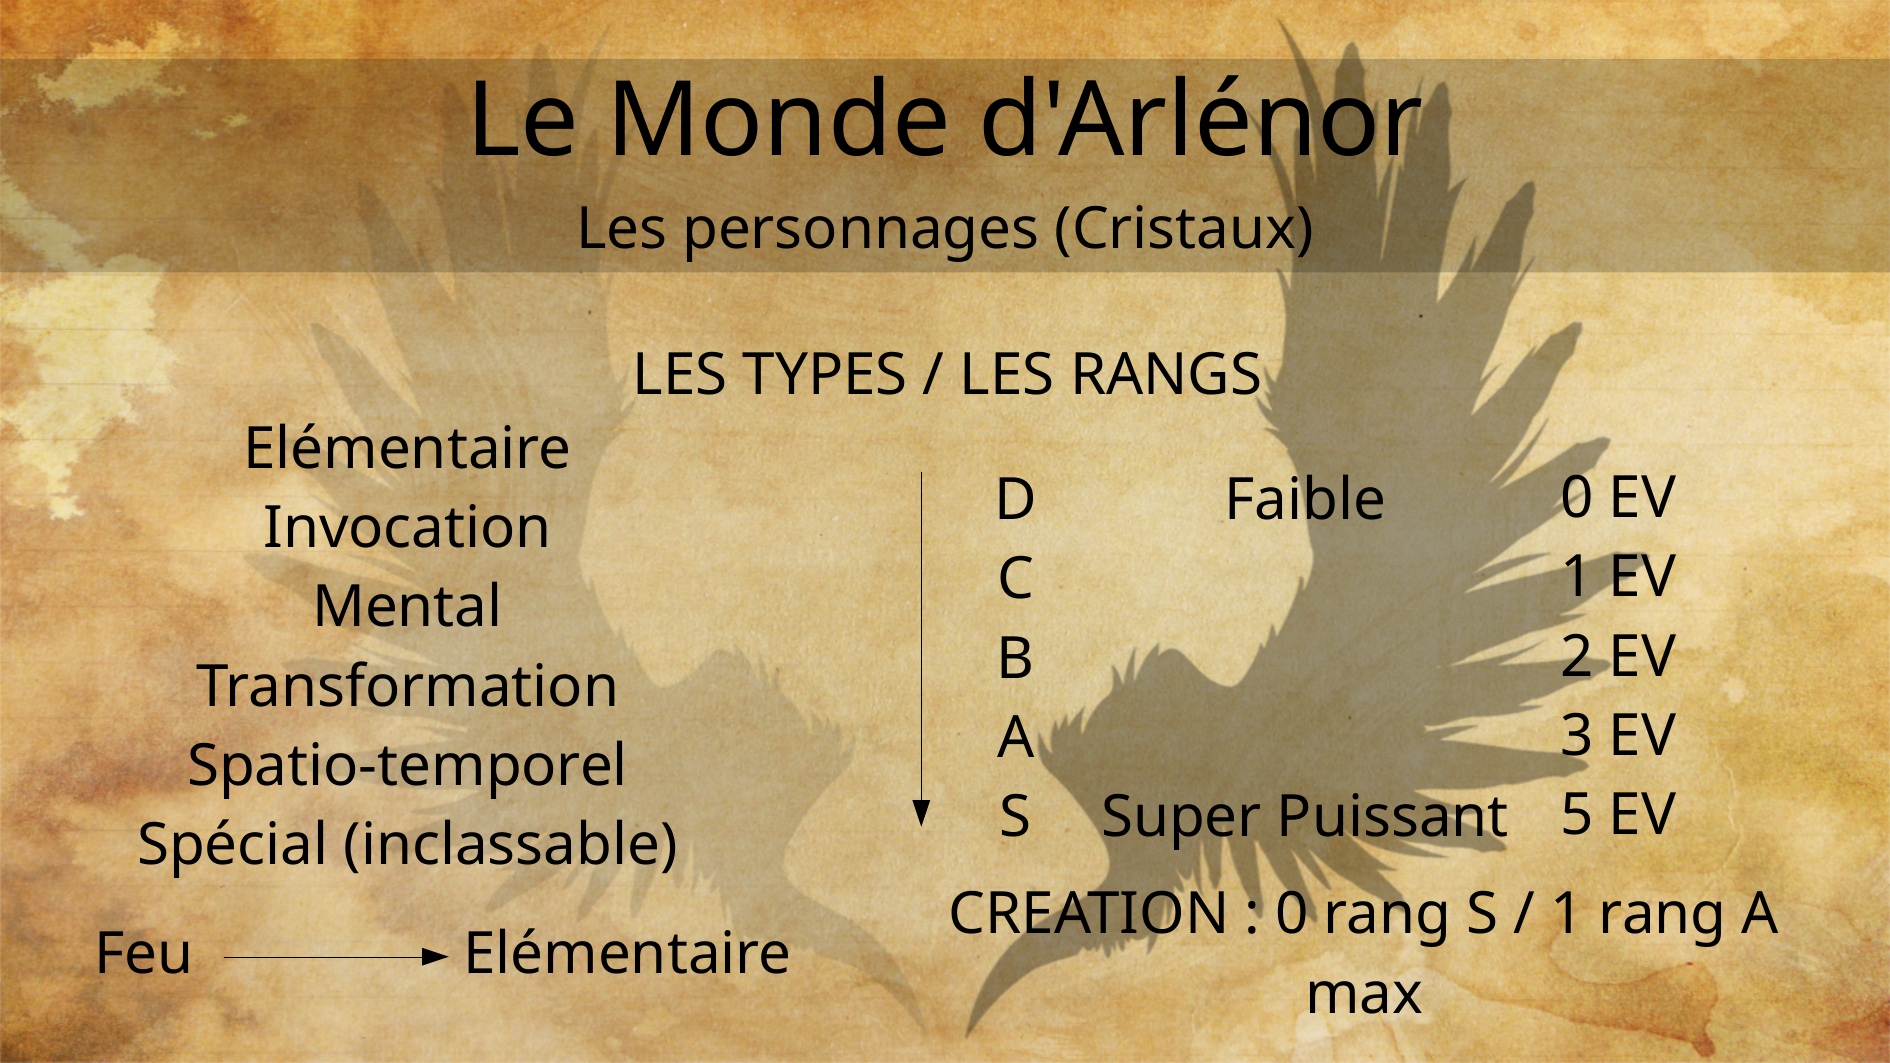

# Le Monde d'Arlénor Les personnages (Cristaux)
LES TYPES / LES RANGS
Elémentaire
Invocation
Mental
Transformation
Spatio-temporel
Spécial (inclassable)
Faible
Super Puissant
0 EV
1 EV
2 EV
3 EV
5 EV
D
C
B
A
S
CREATION : 0 rang S / 1 rang A max
Feu		 		Elémentaire